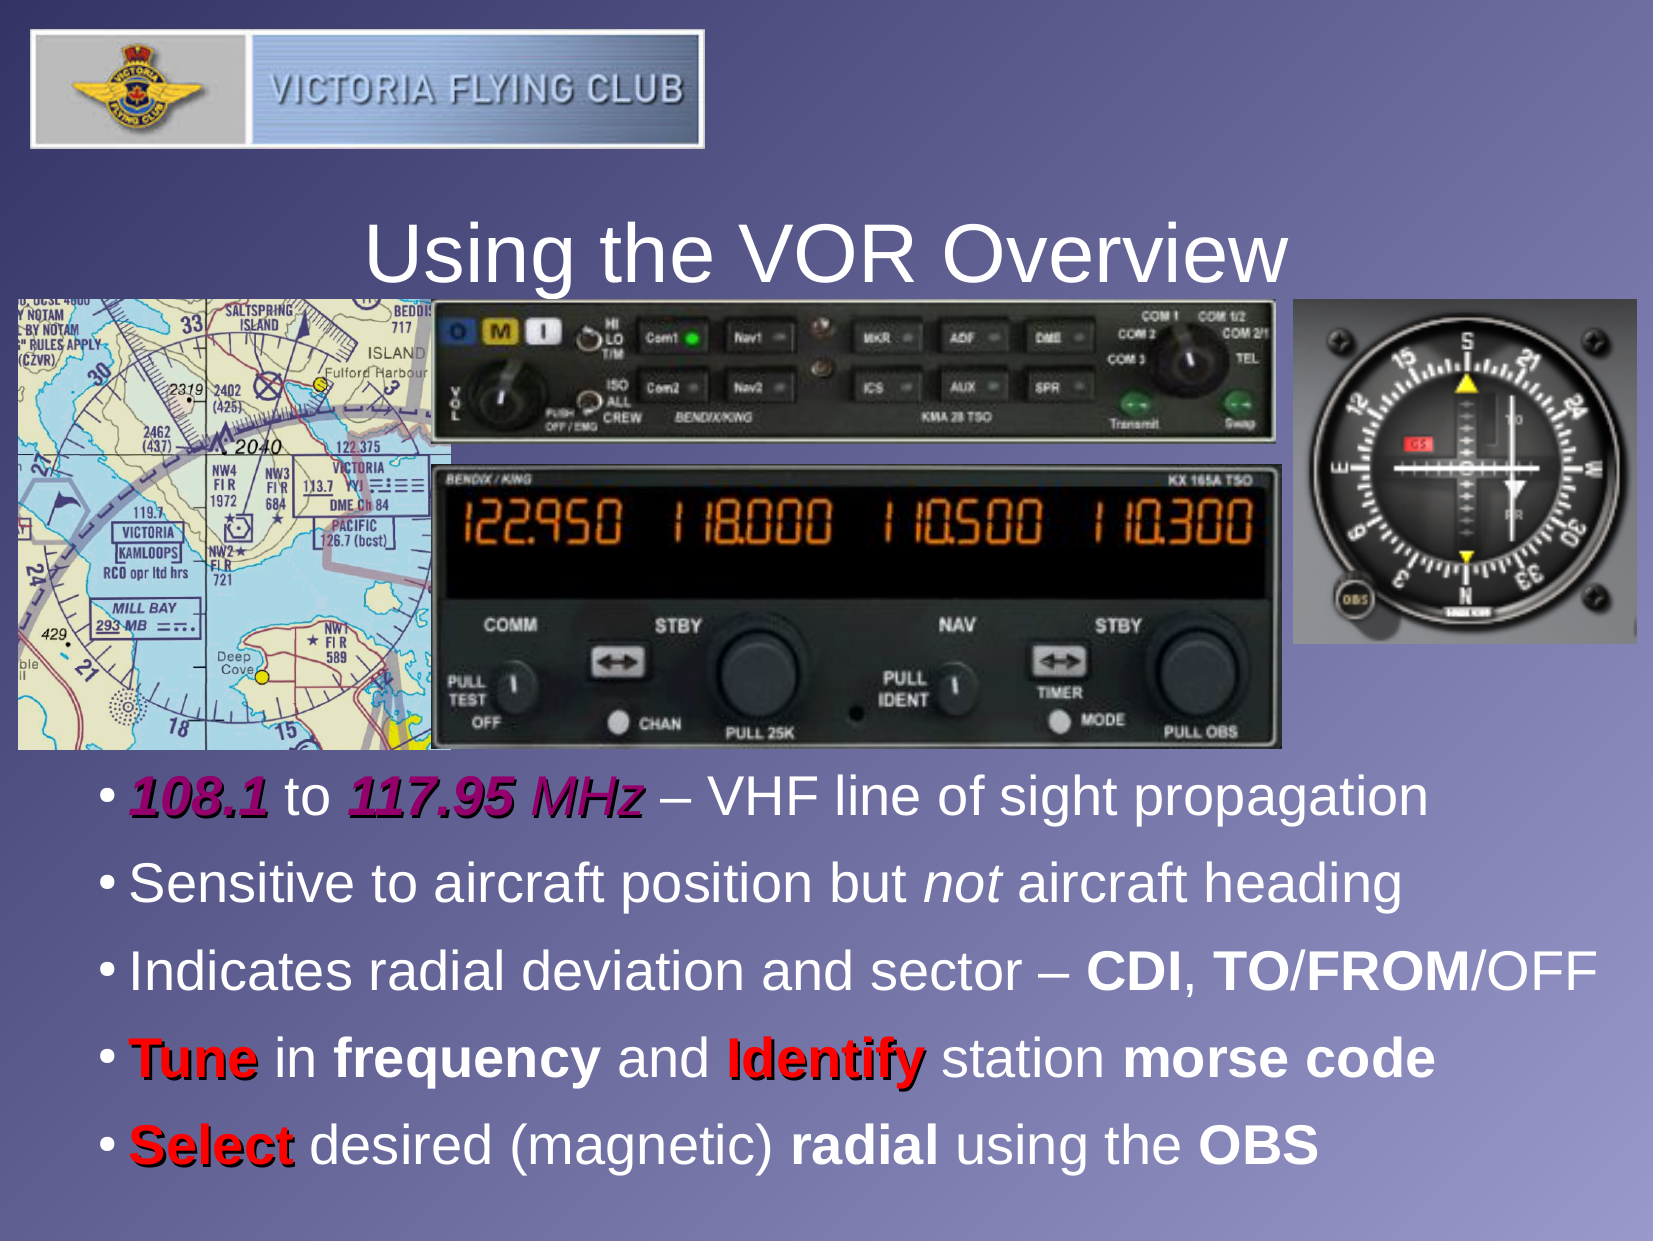

# Using the VOR Overview
108.1 to 117.95 MHz – VHF line of sight propagation
Sensitive to aircraft position but not aircraft heading
Indicates radial deviation and sector – CDI, TO/FROM/OFF
Tune in frequency and Identify station morse code
Select desired (magnetic) radial using the OBS